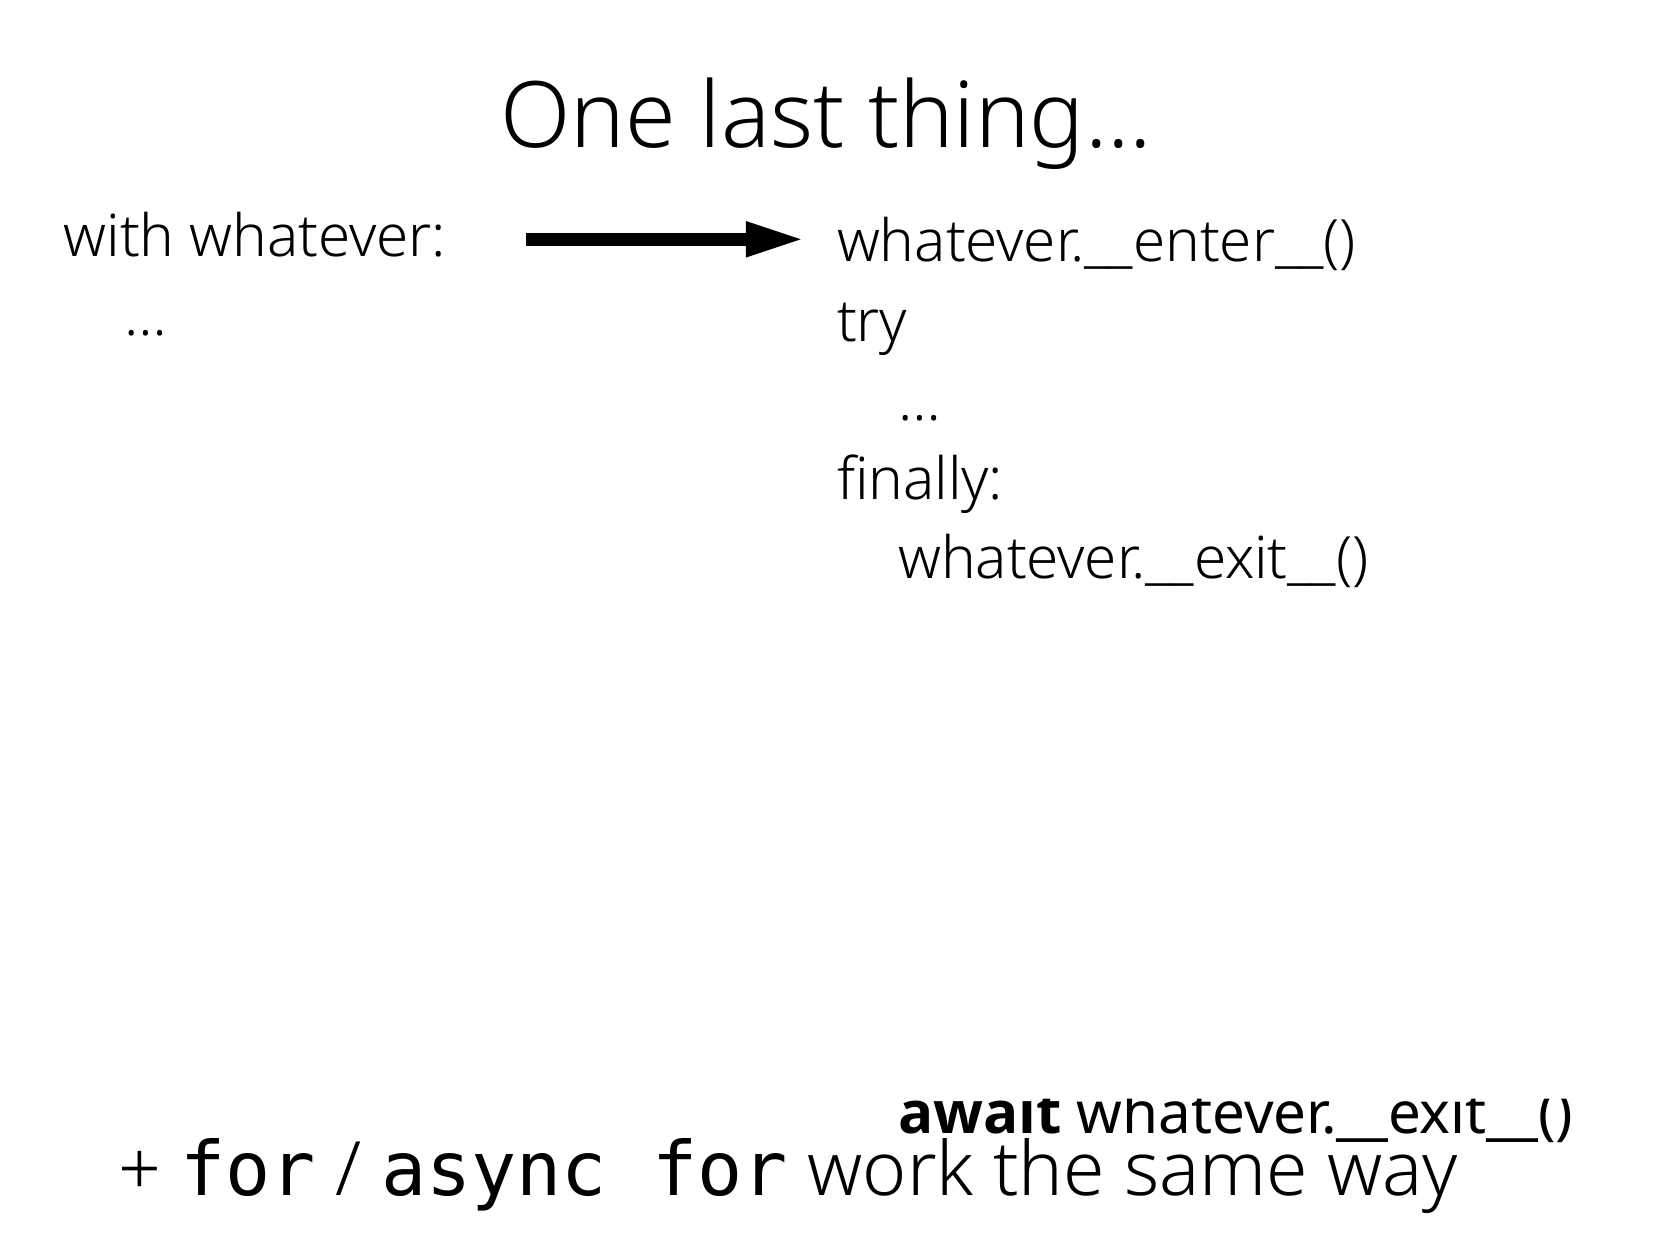

# One last thing...
with whatever:
 …
async with whatever:
 ...
whatever.__enter__()
try
 …
finally:
 whatever.__exit__()
await whatever.__aenter__()
try:
 …
finally:
 await whatever.__exit__()
+ for / async for work the same way